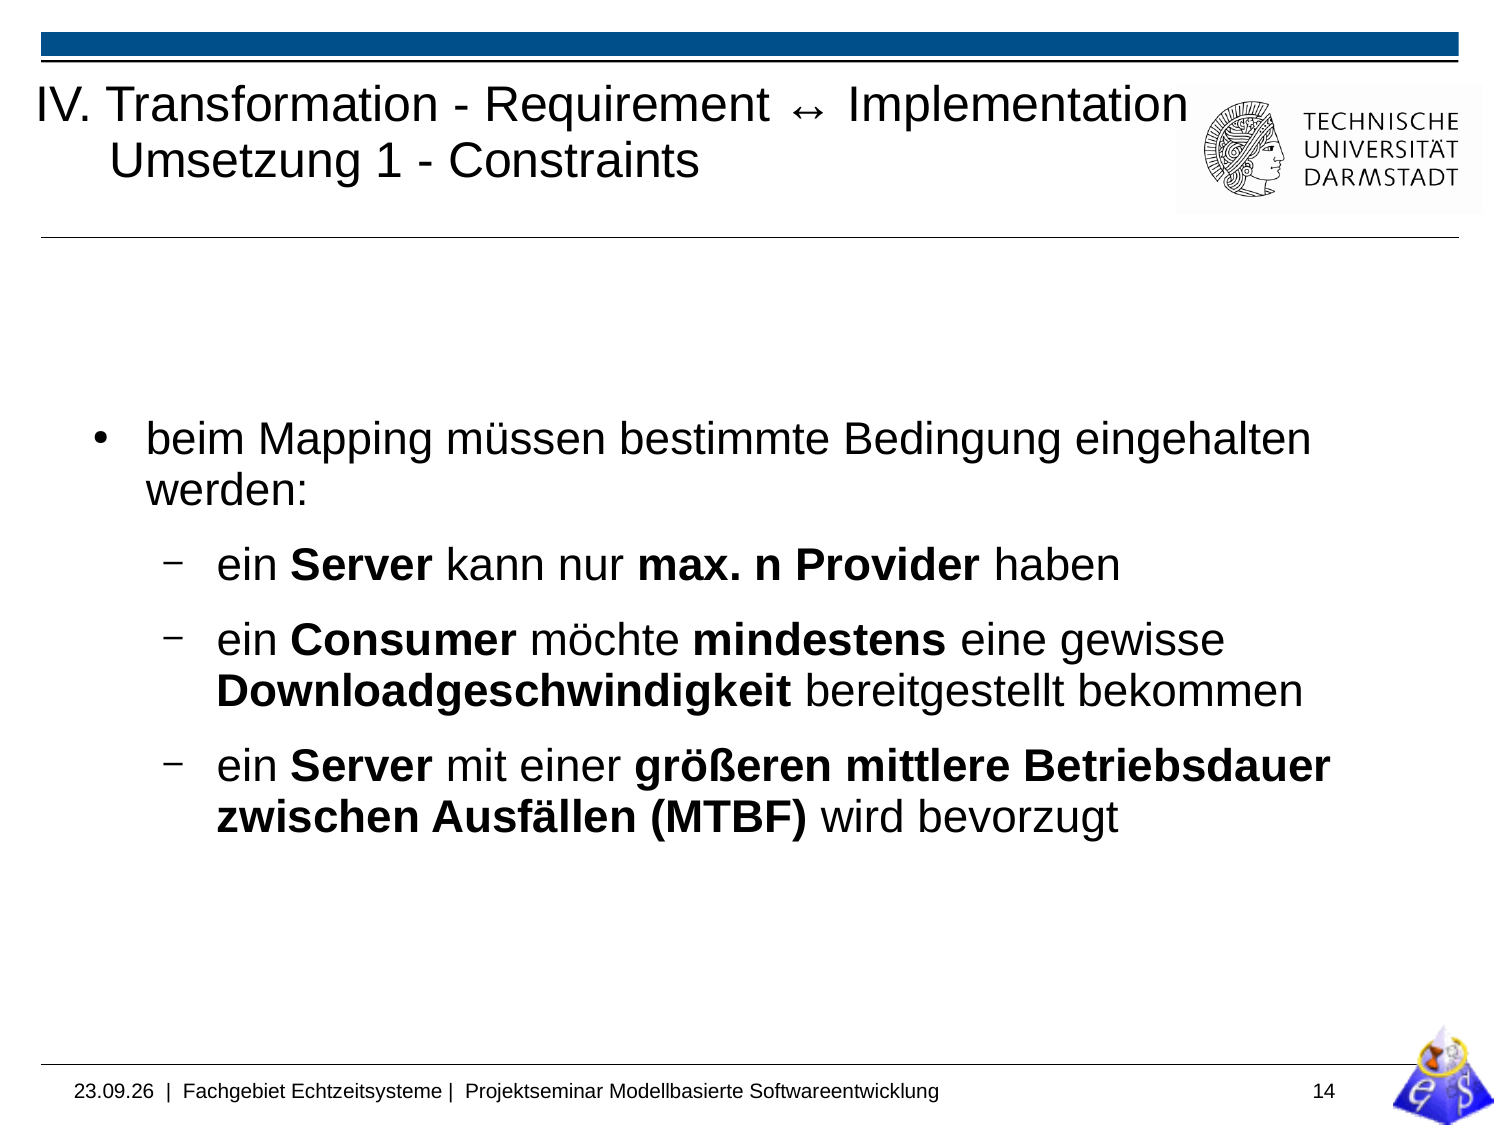

IV. Transformation - Requirement ↔ Implementation
	Umsetzung 1 - Constraints
# beim Mapping müssen bestimmte Bedingung eingehalten werden:
ein Server kann nur max. n Provider haben
ein Consumer möchte mindestens eine gewisse Downloadgeschwindigkeit bereitgestellt bekommen
ein Server mit einer größeren mittlere Betriebsdauer zwischen Ausfällen (MTBF) wird bevorzugt